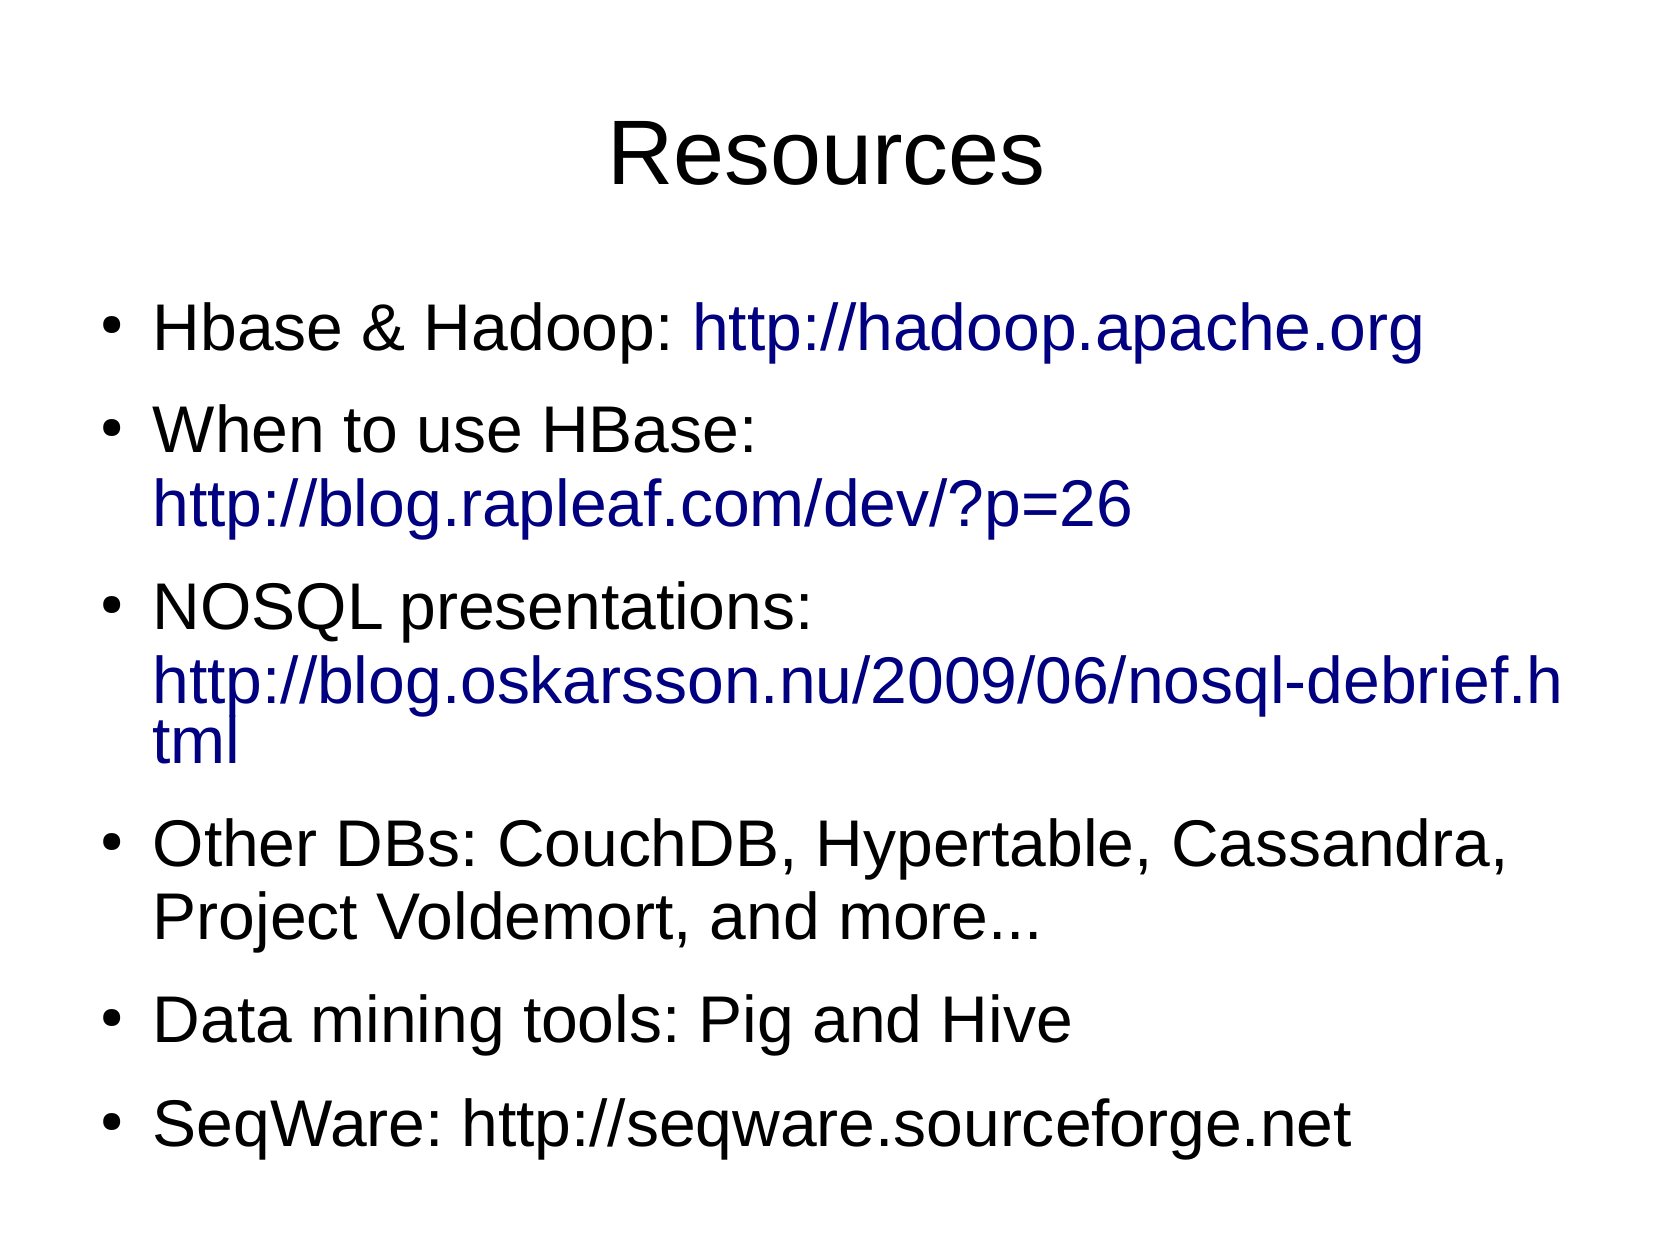

# Resources
Hbase & Hadoop: http://hadoop.apache.org
When to use HBase: http://blog.rapleaf.com/dev/?p=26
NOSQL presentations:
http://blog.oskarsson.nu/2009/06/nosql-debrief.html
Other DBs: CouchDB, Hypertable, Cassandra, Project Voldemort, and more...
Data mining tools: Pig and Hive
SeqWare: http://seqware.sourceforge.net